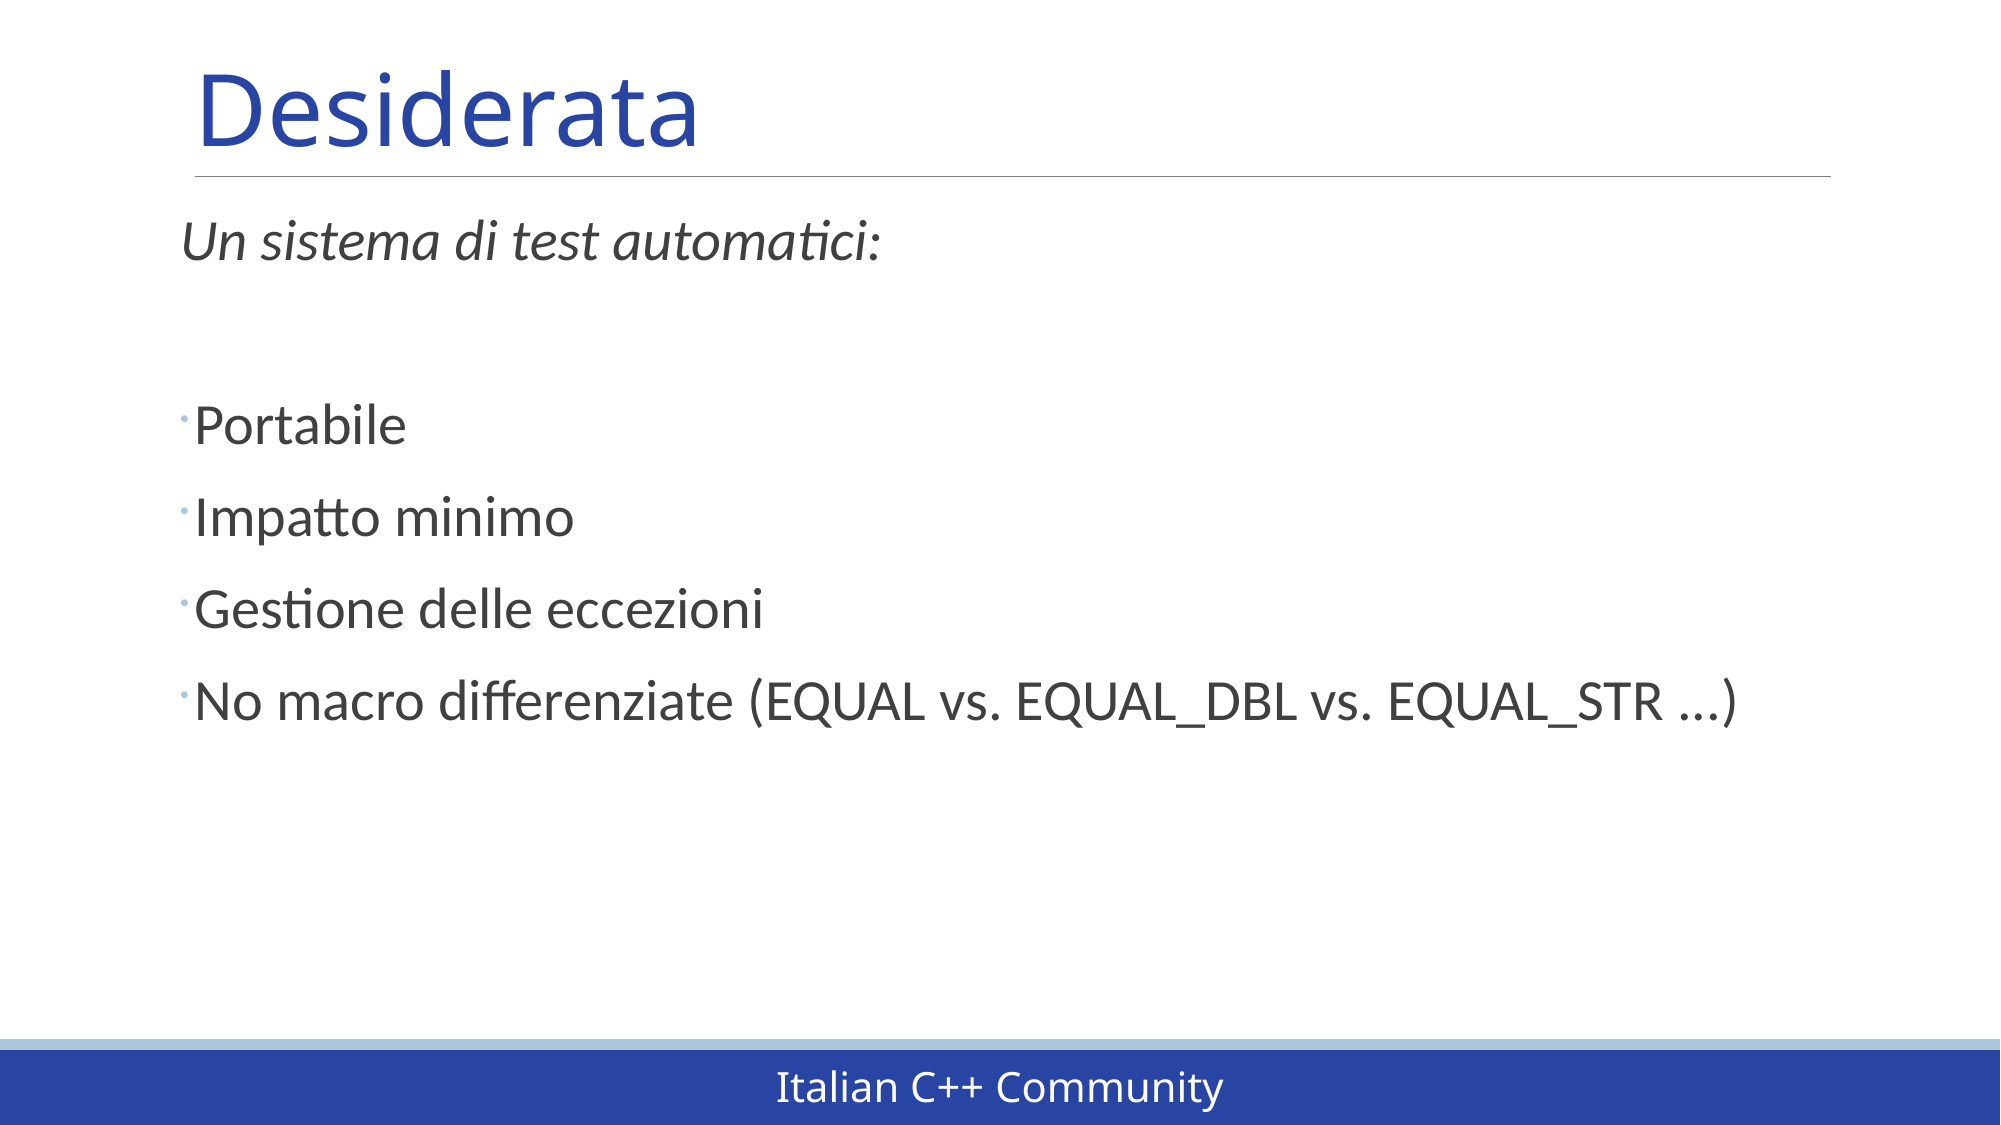

# Desiderata
Un sistema di test automatici:
Portabile
Impatto minimo
Gestione delle eccezioni
No macro differenziate (EQUAL vs. EQUAL_DBL vs. EQUAL_STR ...)